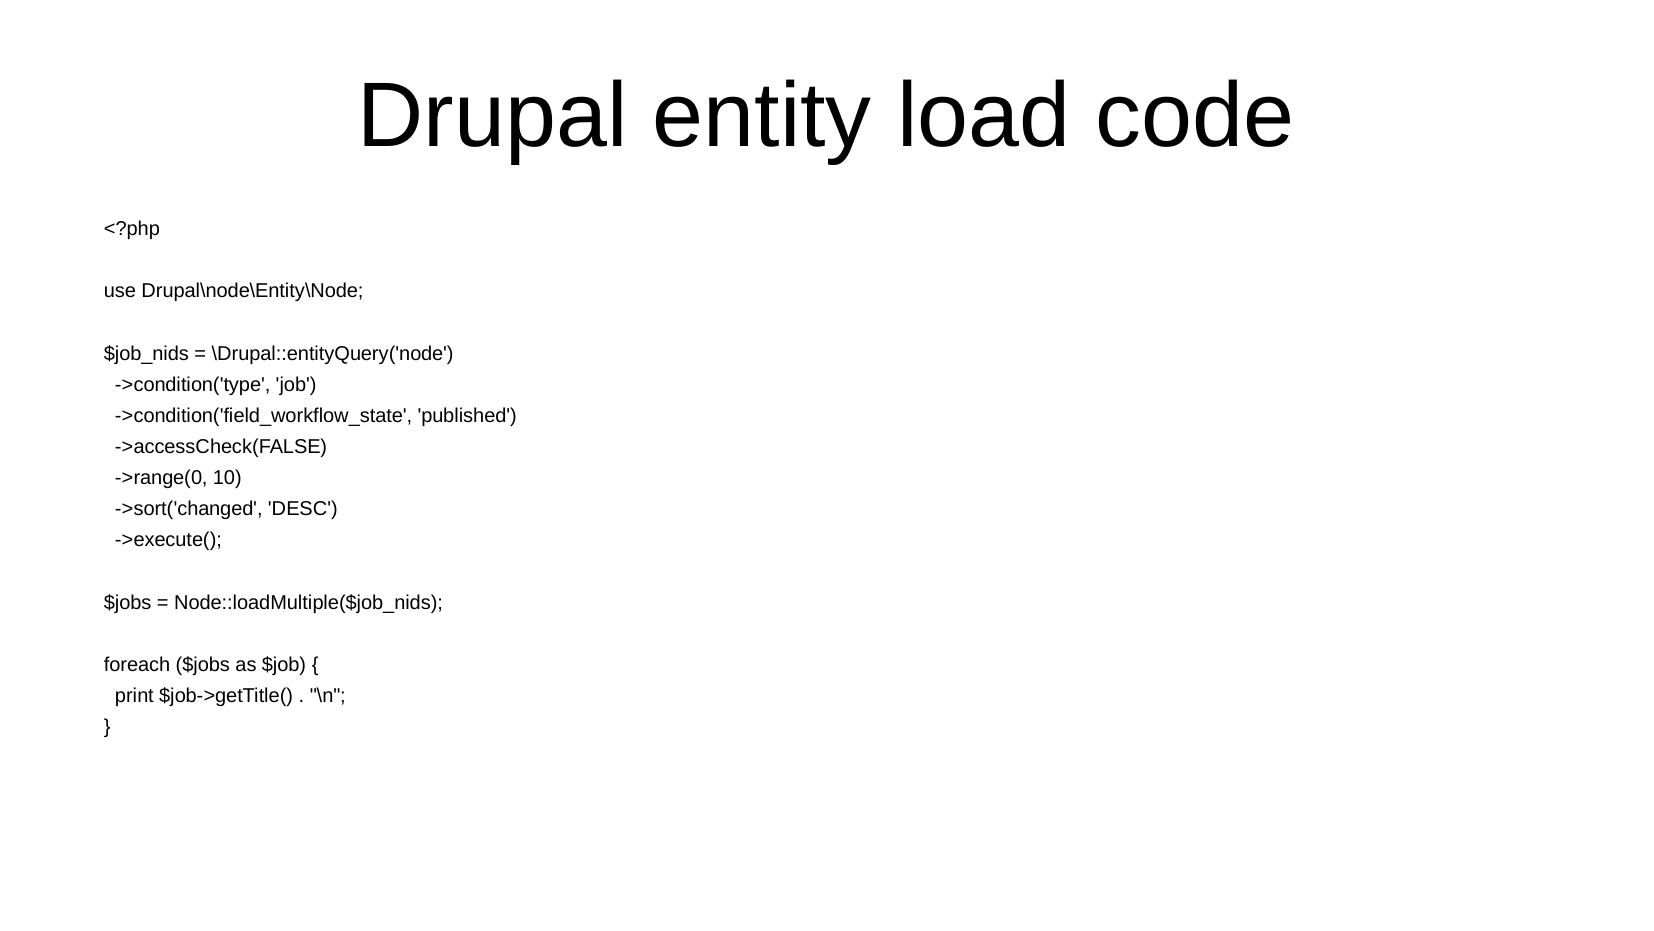

# Drupal entity load code
<?php
use Drupal\node\Entity\Node;
$job_nids = \Drupal::entityQuery('node')
 ->condition('type', 'job')
 ->condition('field_workflow_state', 'published')
 ->accessCheck(FALSE)
 ->range(0, 10)
 ->sort('changed', 'DESC')
 ->execute();
$jobs = Node::loadMultiple($job_nids);
foreach ($jobs as $job) {
 print $job->getTitle() . "\n";
}